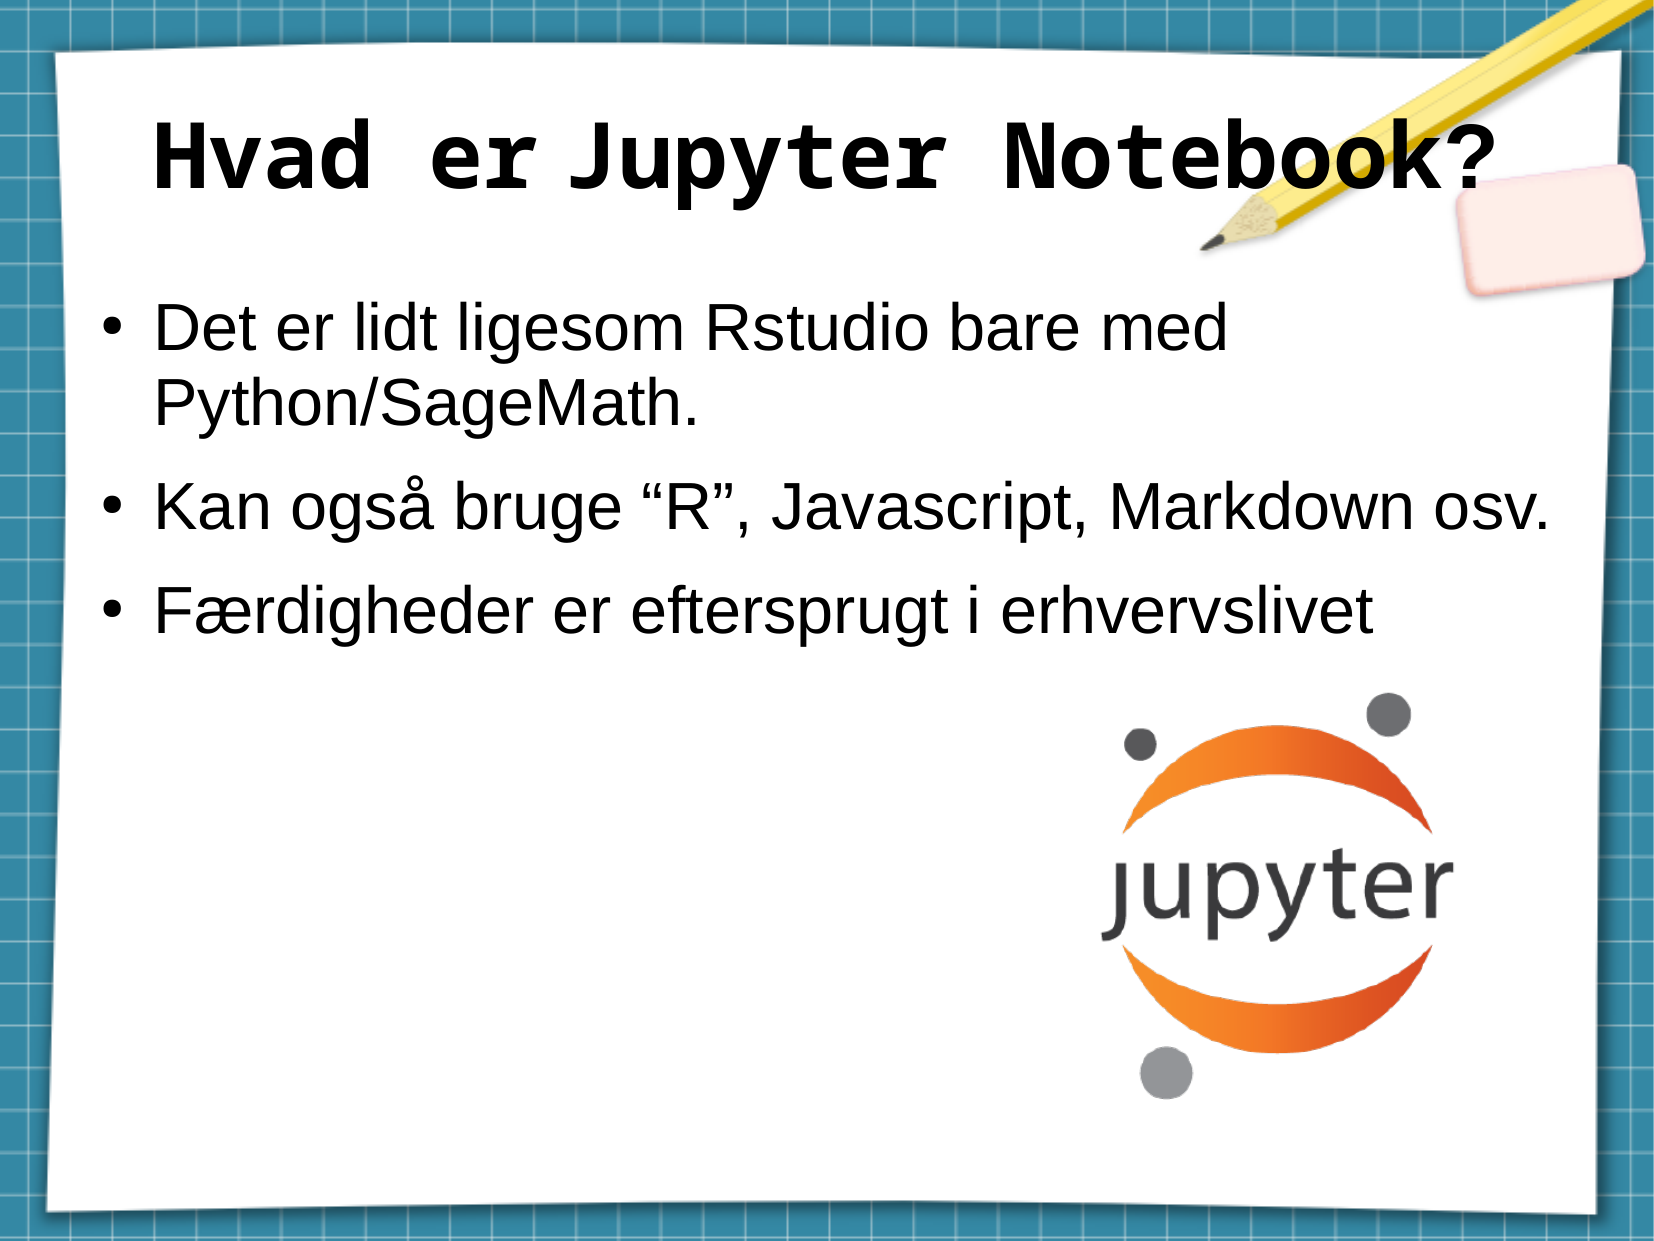

# Hvad er Jupyter Notebook?
Det er lidt ligesom Rstudio bare med Python/SageMath.
Kan også bruge “R”, Javascript, Markdown osv.
Færdigheder er eftersprugt i erhvervslivet